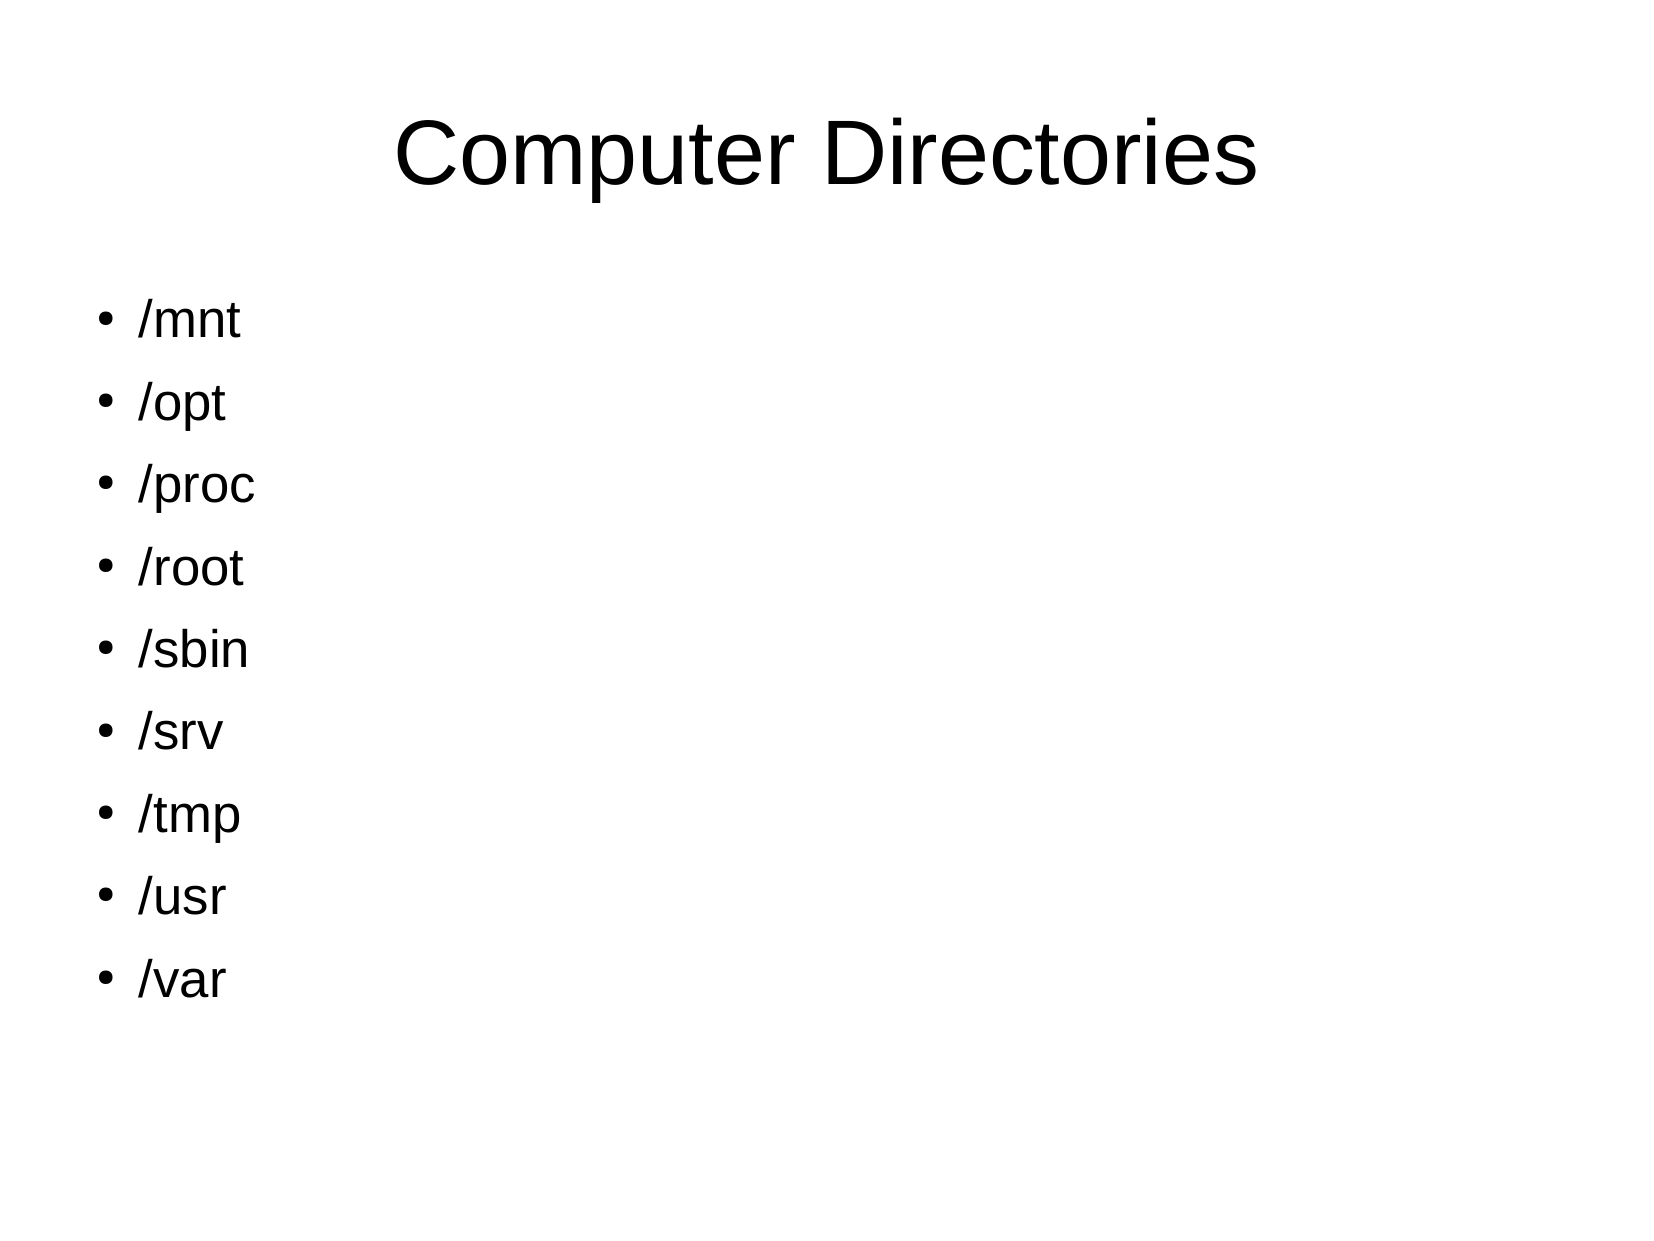

# Computer Directories
/mnt
/opt
/proc
/root
/sbin
/srv
/tmp
/usr
/var